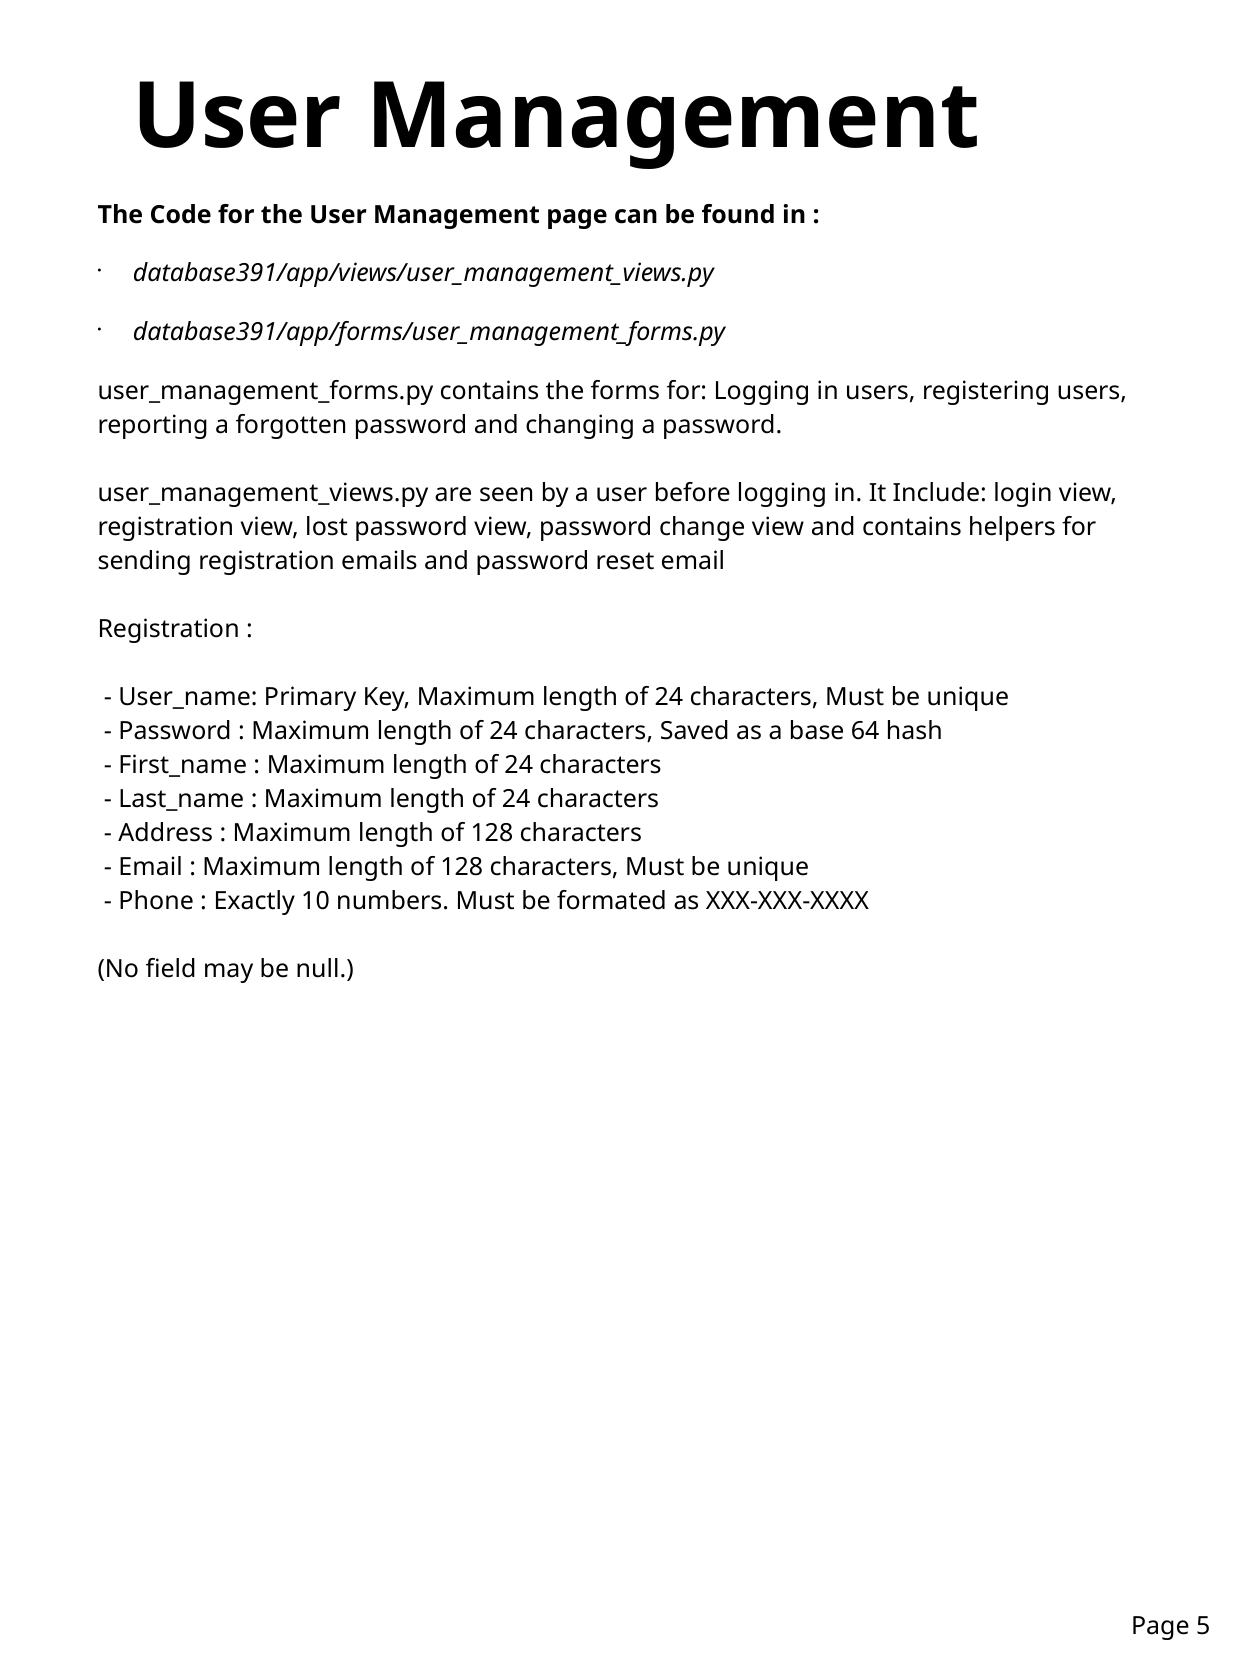

User Management
The Code for the User Management page can be found in :
database391/app/views/user_management_views.py
database391/app/forms/user_management_forms.py
user_management_forms.py contains the forms for: Logging in users, registering users, reporting a forgotten password and changing a password.
user_management_views.py are seen by a user before logging in. It Include: login view, registration view, lost password view, password change view and contains helpers for sending registration emails and password reset email
Registration :
 - User_name: Primary Key, Maximum length of 24 characters, Must be unique
 - Password : Maximum length of 24 characters, Saved as a base 64 hash
 - First_name : Maximum length of 24 characters
 - Last_name : Maximum length of 24 characters
 - Address : Maximum length of 128 characters
 - Email : Maximum length of 128 characters, Must be unique
 - Phone : Exactly 10 numbers. Must be formated as XXX-XXX-XXXX
(No field may be null.)
Page 5